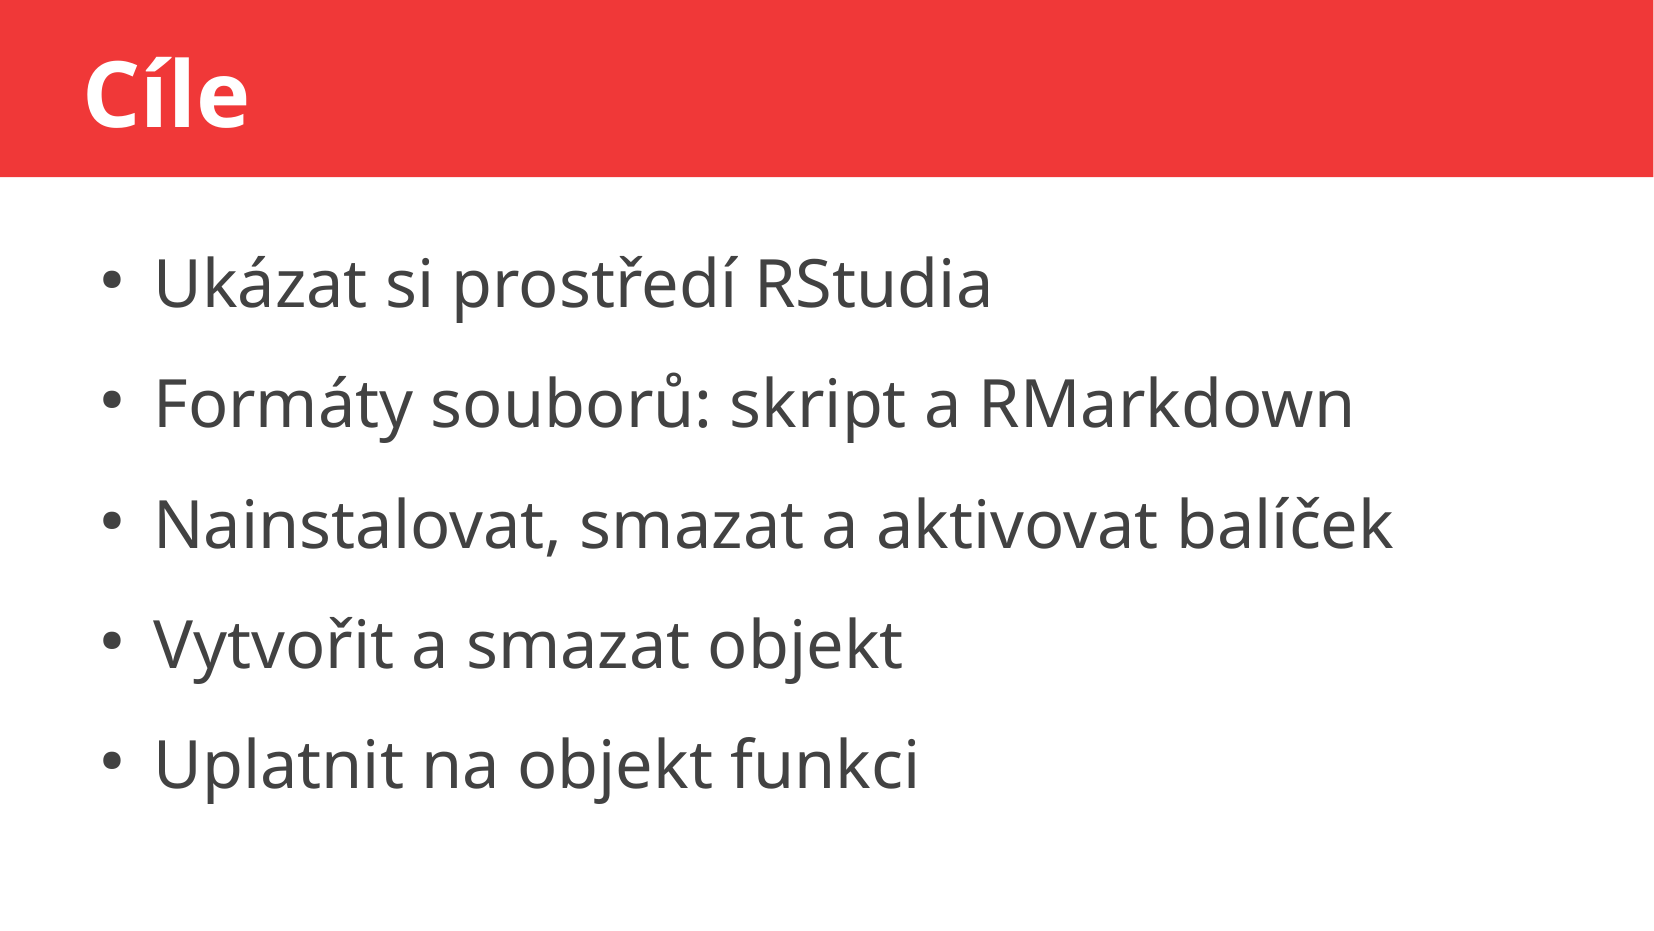

# Cíle
Ukázat si prostředí RStudia
Formáty souborů: skript a RMarkdown
Nainstalovat, smazat a aktivovat balíček
Vytvořit a smazat objekt
Uplatnit na objekt funkci